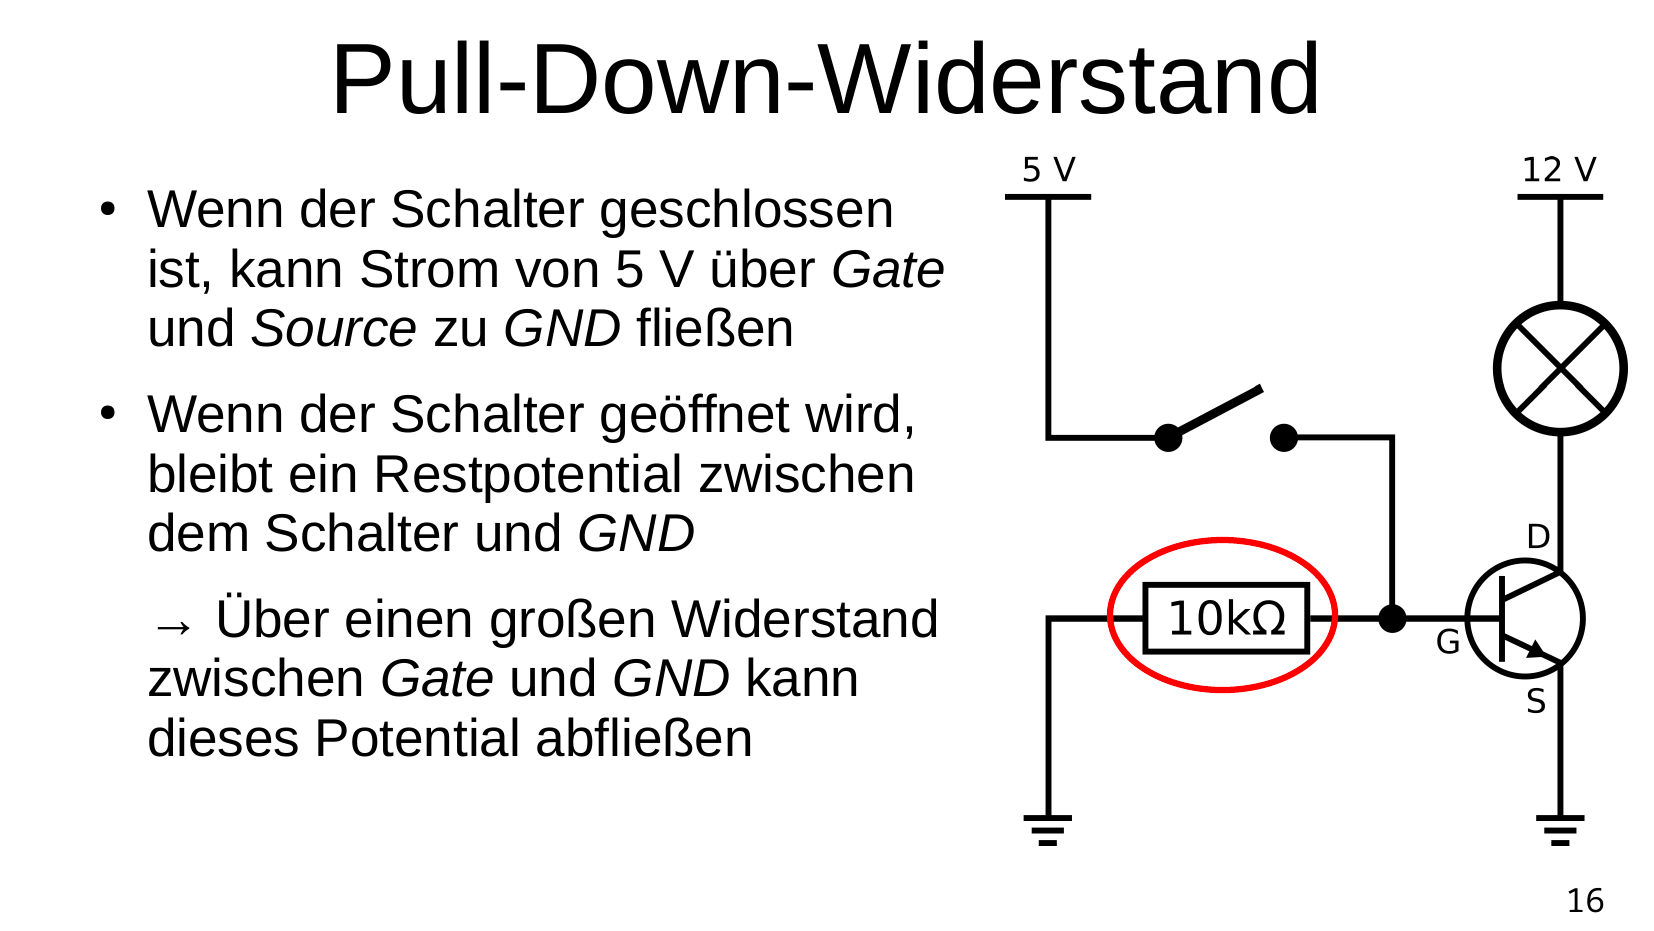

# Pull-Down-Widerstand
Wenn der Schalter geschlossen ist, kann Strom von 5 V über Gate und Source zu GND fließen
Wenn der Schalter geöffnet wird, bleibt ein Restpotential zwischen dem Schalter und GND
→ Über einen großen Widerstand zwischen Gate und GND kann dieses Potential abfließen